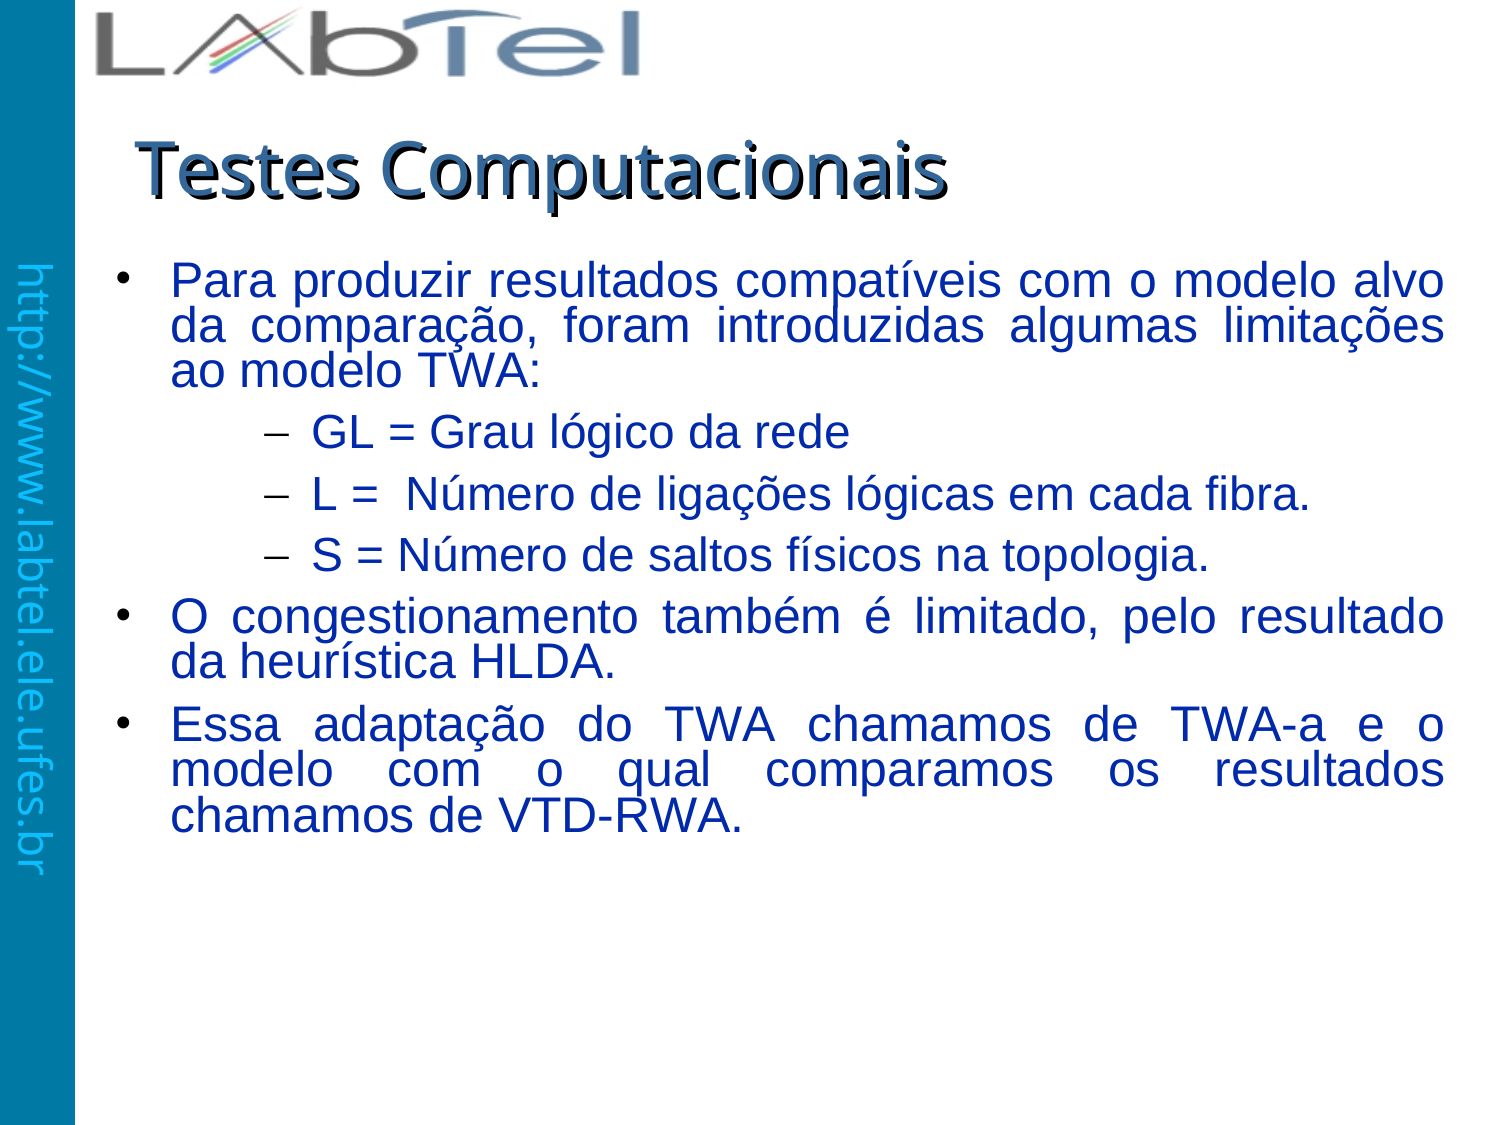

# Testes Computacionais
Para produzir resultados compatíveis com o modelo alvo da comparação, foram introduzidas algumas limitações ao modelo TWA:
GL = Grau lógico da rede
L = Número de ligações lógicas em cada ﬁbra.
S = Número de saltos físicos na topologia.
O congestionamento também é limitado, pelo resultado da heurística HLDA.
Essa adaptação do TWA chamamos de TWA-a e o modelo com o qual comparamos os resultados chamamos de VTD-RWA.